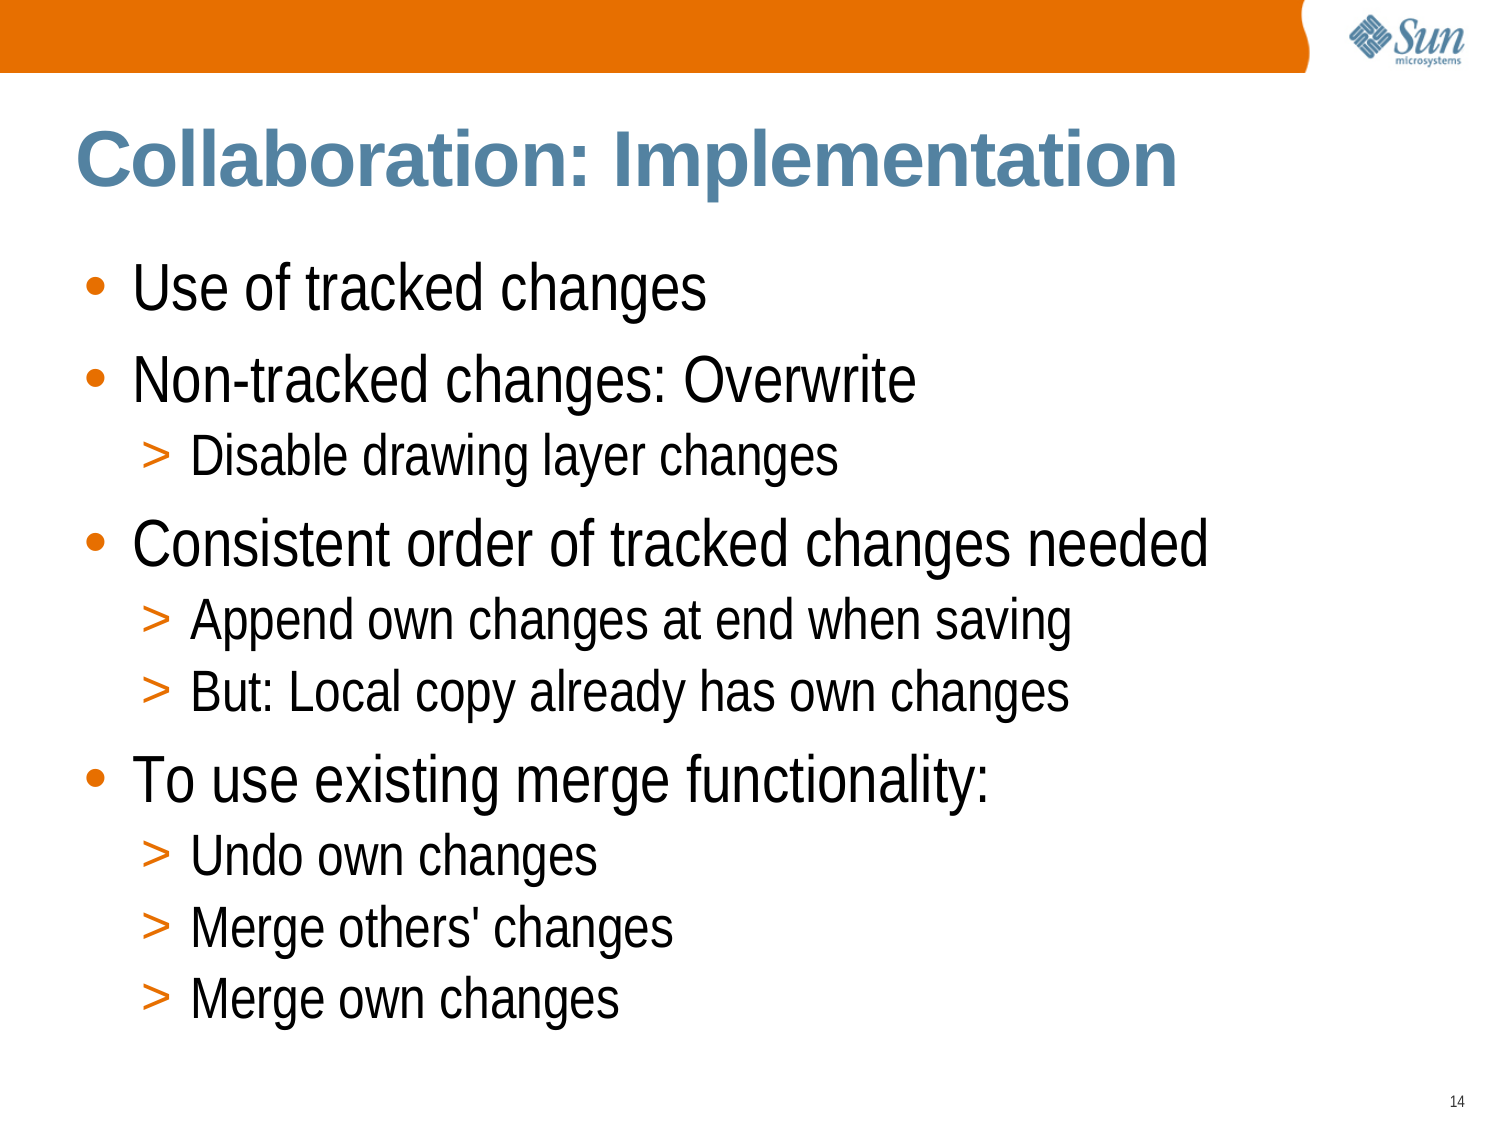

# Collaboration: Implementation
Use of tracked changes
Non-tracked changes: Overwrite
Disable drawing layer changes
Consistent order of tracked changes needed
Append own changes at end when saving
But: Local copy already has own changes
To use existing merge functionality:
Undo own changes
Merge others' changes
Merge own changes